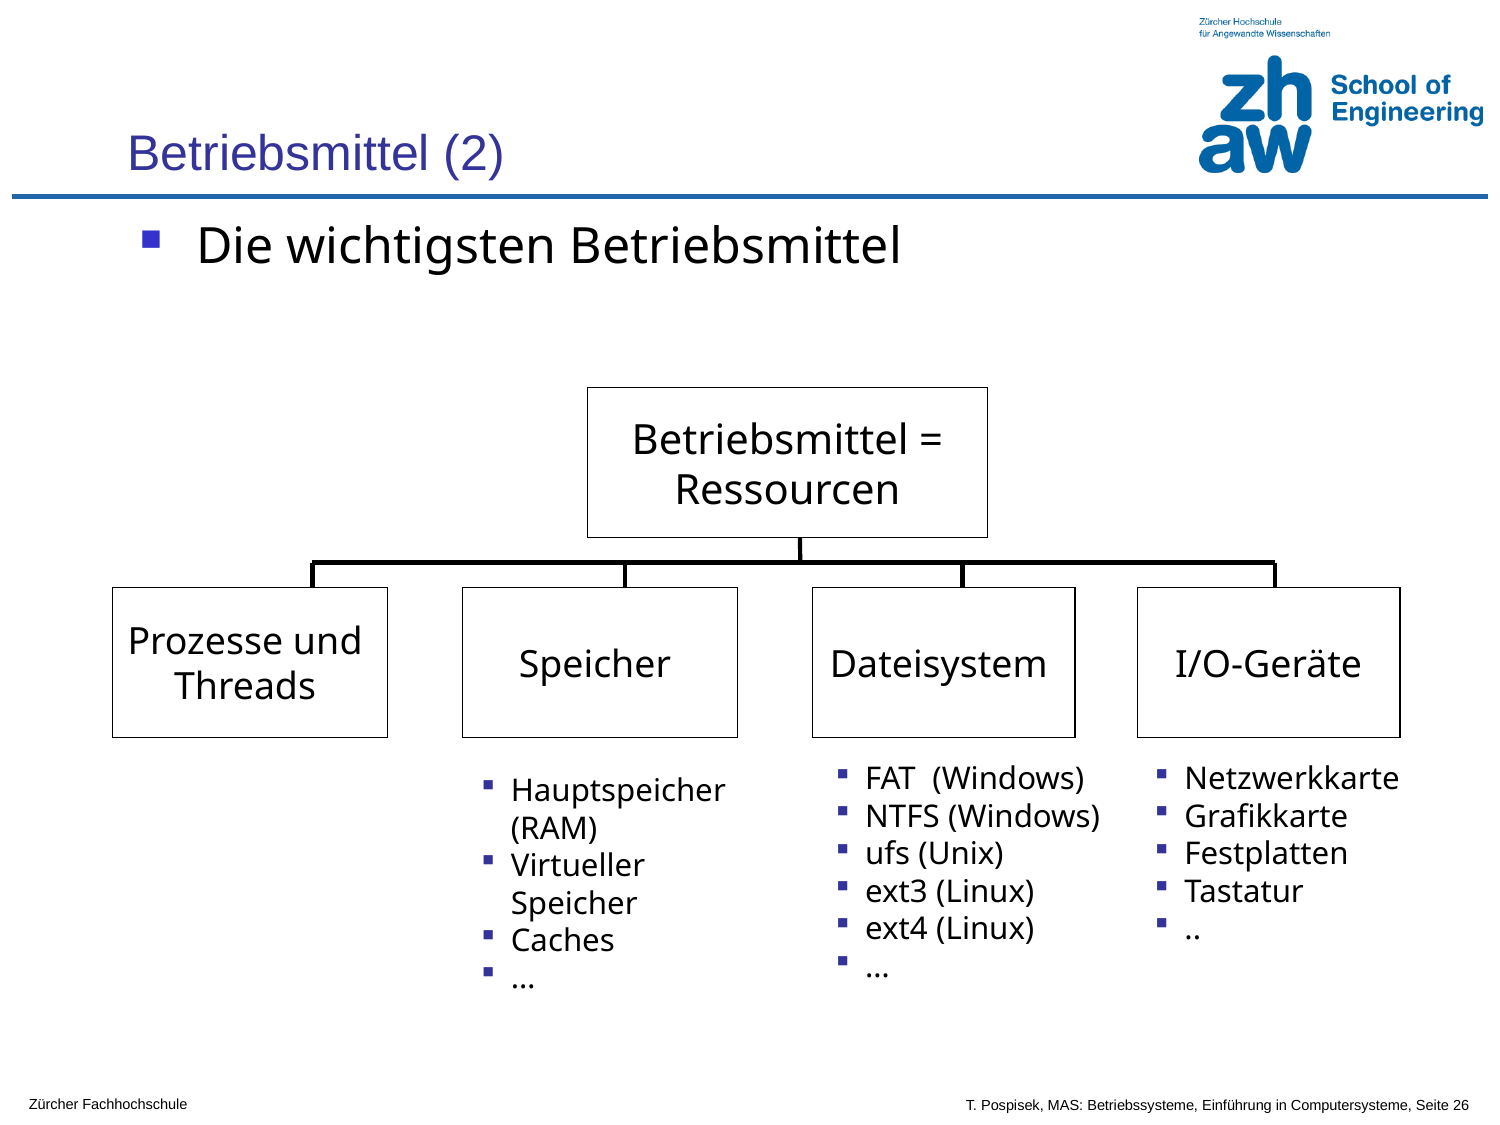

# Betriebsmittel (2)
Die wichtigsten Betriebsmittel
Betriebsmittel =
Ressourcen
Prozesse und
Threads
Speicher
Dateisystem
I/O-Geräte
FAT (Windows)
NTFS (Windows)
ufs (Unix)
ext3 (Linux)
ext4 (Linux)
…
Netzwerkkarte
Grafikkarte
Festplatten
Tastatur
..
Hauptspeicher (RAM)
Virtueller Speicher
Caches
…